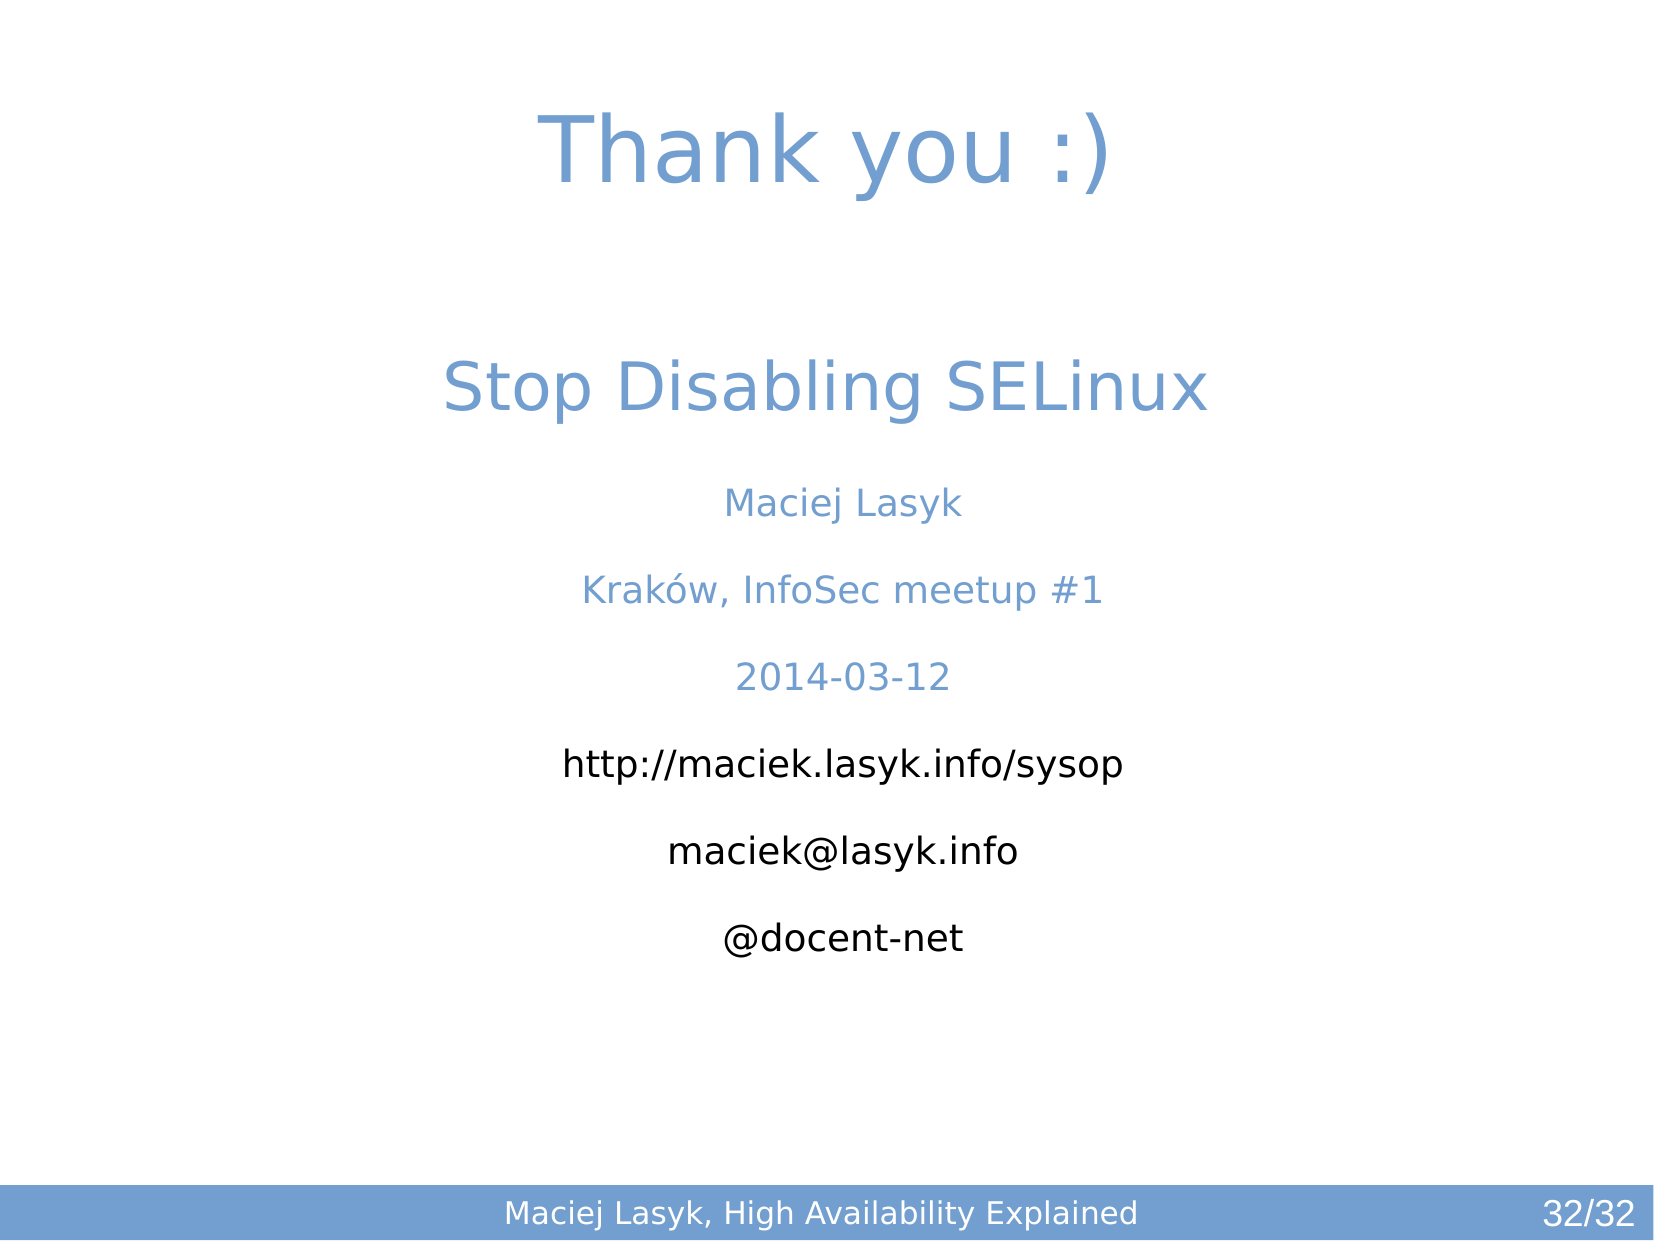

Thank you :)
Stop Disabling SELinux
Maciej Lasyk
Kraków, InfoSec meetup #1
2014-03-12
http://maciek.lasyk.info/sysop
maciek@lasyk.info
@docent-net
 32/32
Maciej Lasyk, High Availability Explained